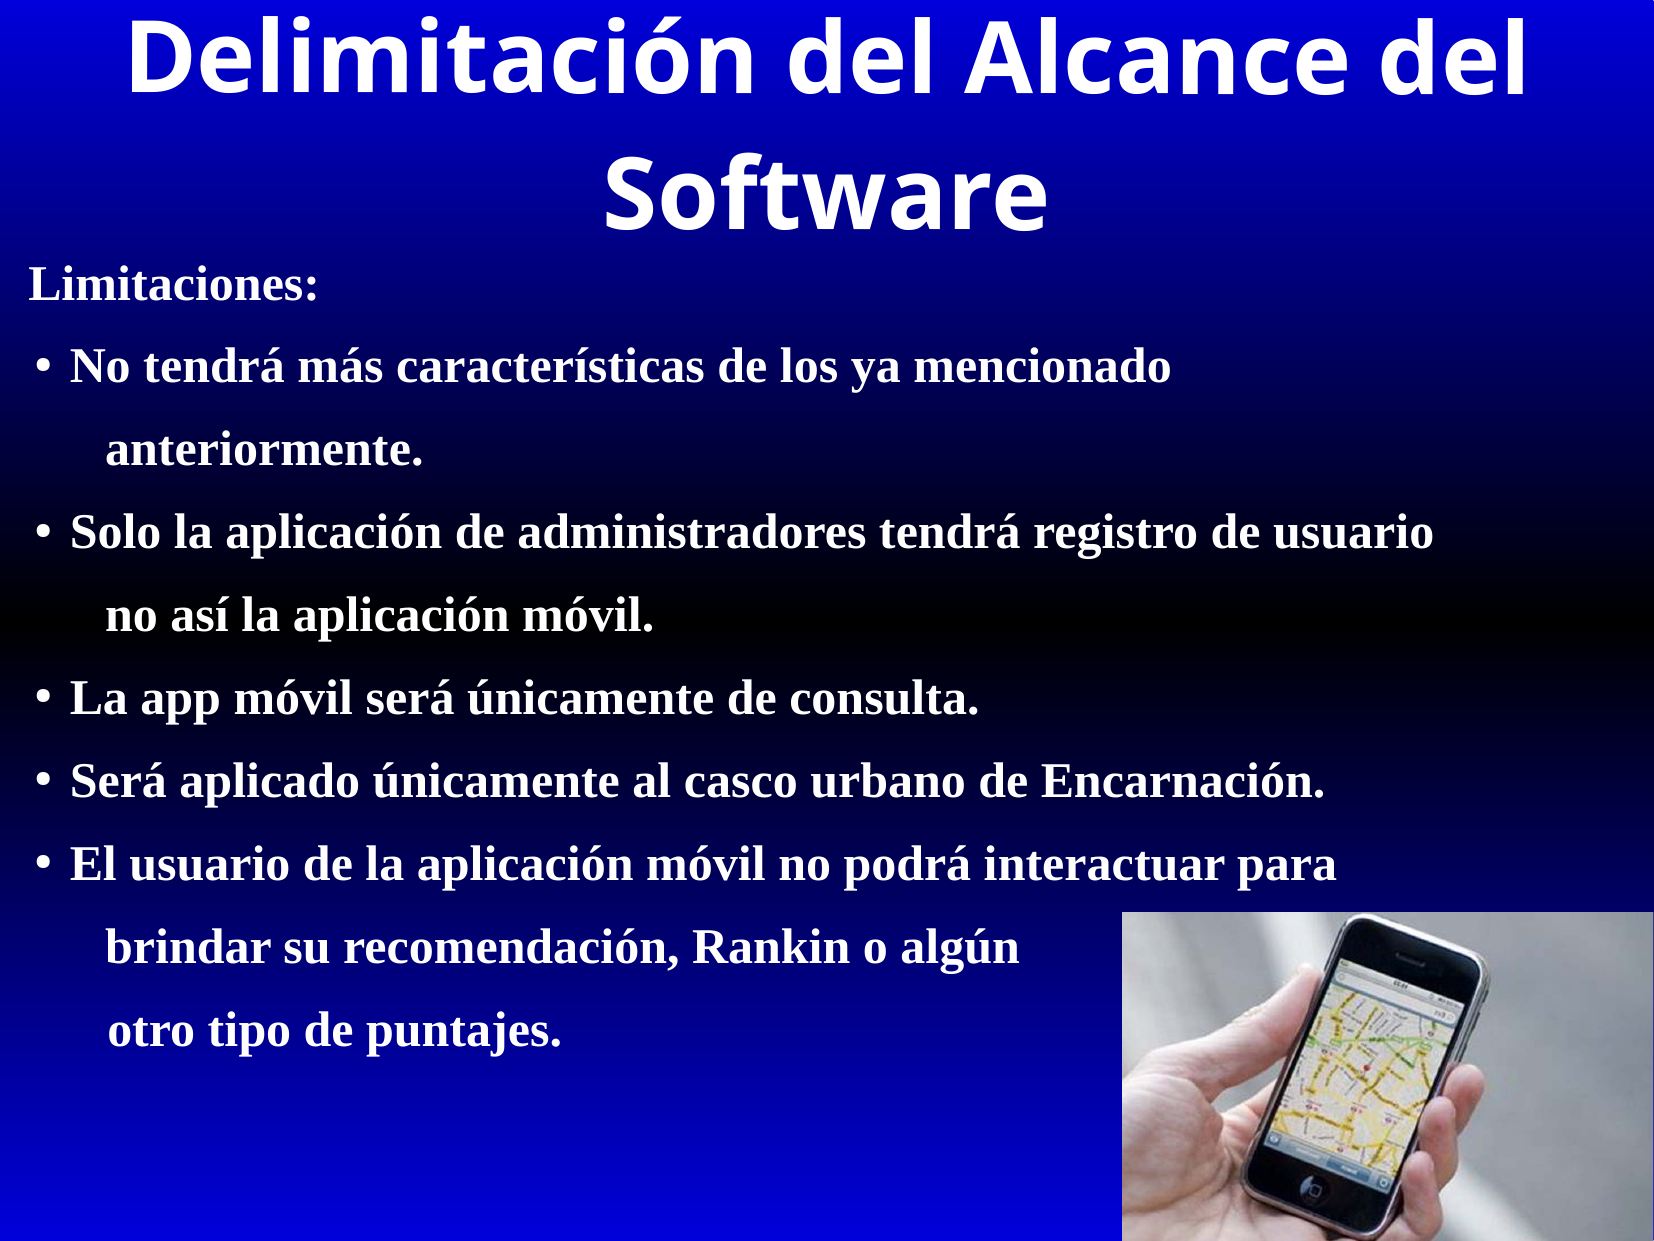

Delimitación del Alcance del Software
#
Limitaciones:
No tendrá más características de los ya mencionado anteriormente.
Solo la aplicación de administradores tendrá registro de usuario no así la aplicación móvil.
La app móvil será únicamente de consulta.
Será aplicado únicamente al casco urbano de Encarnación.
El usuario de la aplicación móvil no podrá interactuar para brindar su recomendación, Rankin o algún
 otro tipo de puntajes.